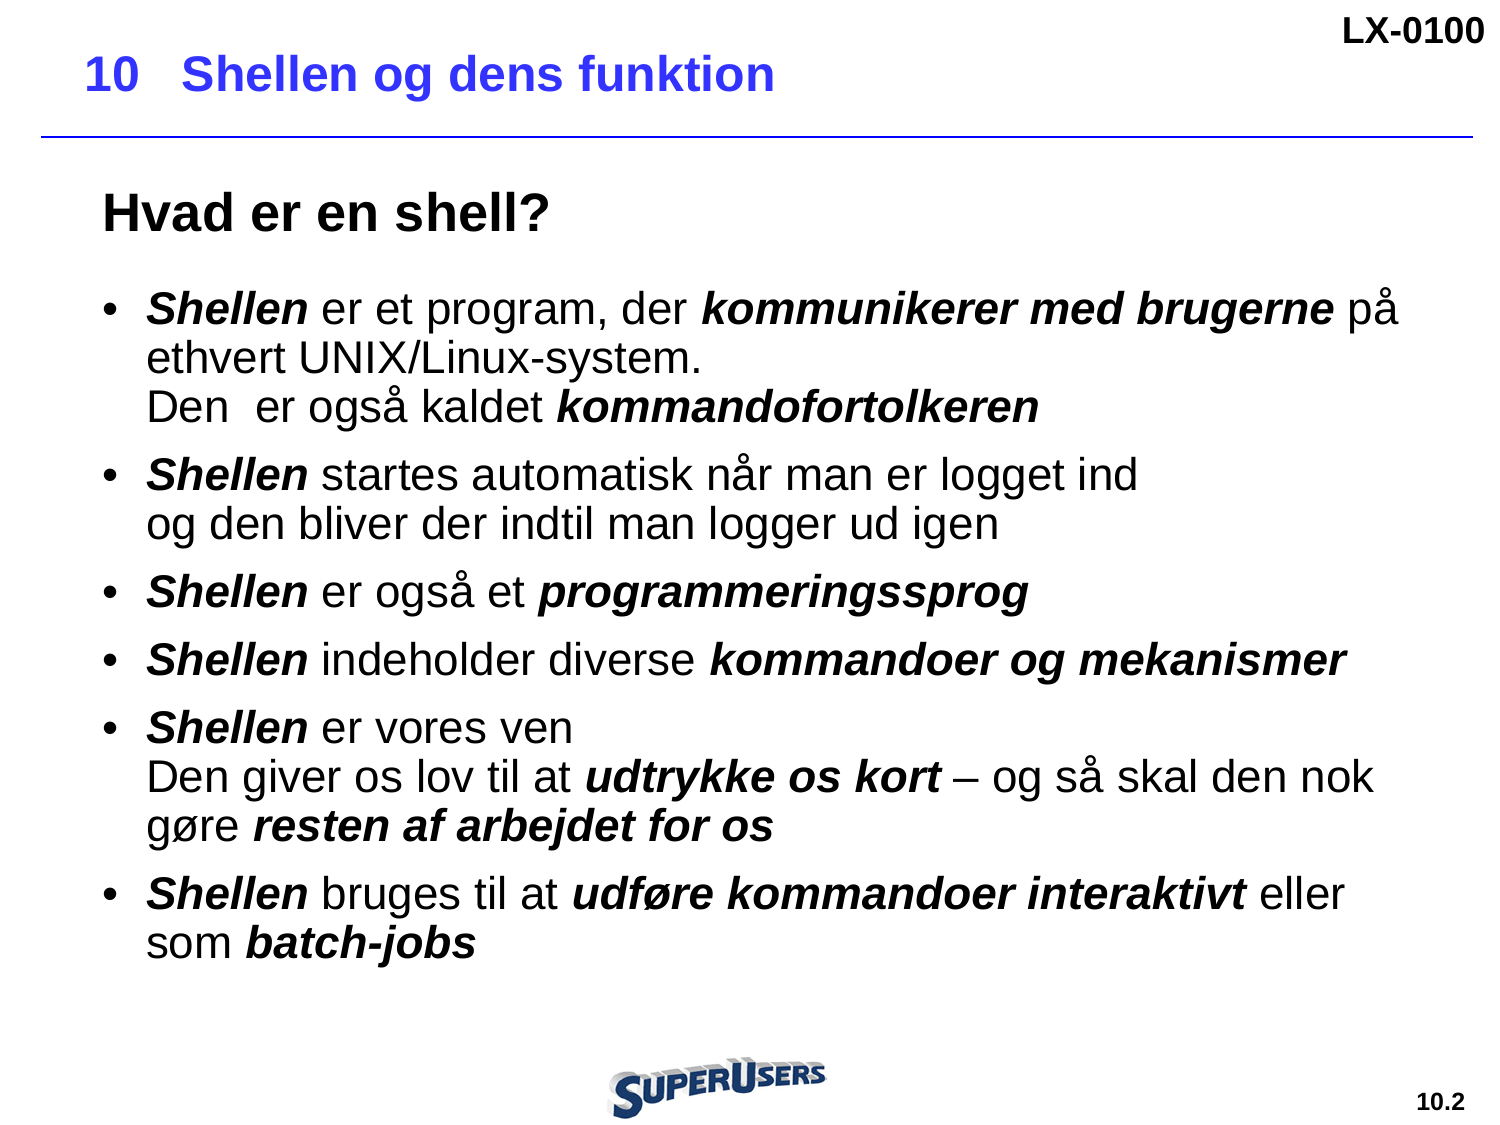

# 10 Shellen og dens funktion
Hvad er en shell?
Shellen er et program, der kommunikerer med brugerne på ethvert UNIX/Linux-system.
Den er også kaldet kommandofortolkeren
Shellen startes automatisk når man er logget ind
og den bliver der indtil man logger ud igen
Shellen er også et programmeringssprog
Shellen indeholder diverse kommandoer og mekanismer
Shellen er vores ven
Den giver os lov til at udtrykke os kort – og så skal den nok gøre resten af arbejdet for os
Shellen bruges til at udføre kommandoer interaktivt eller som batch-jobs